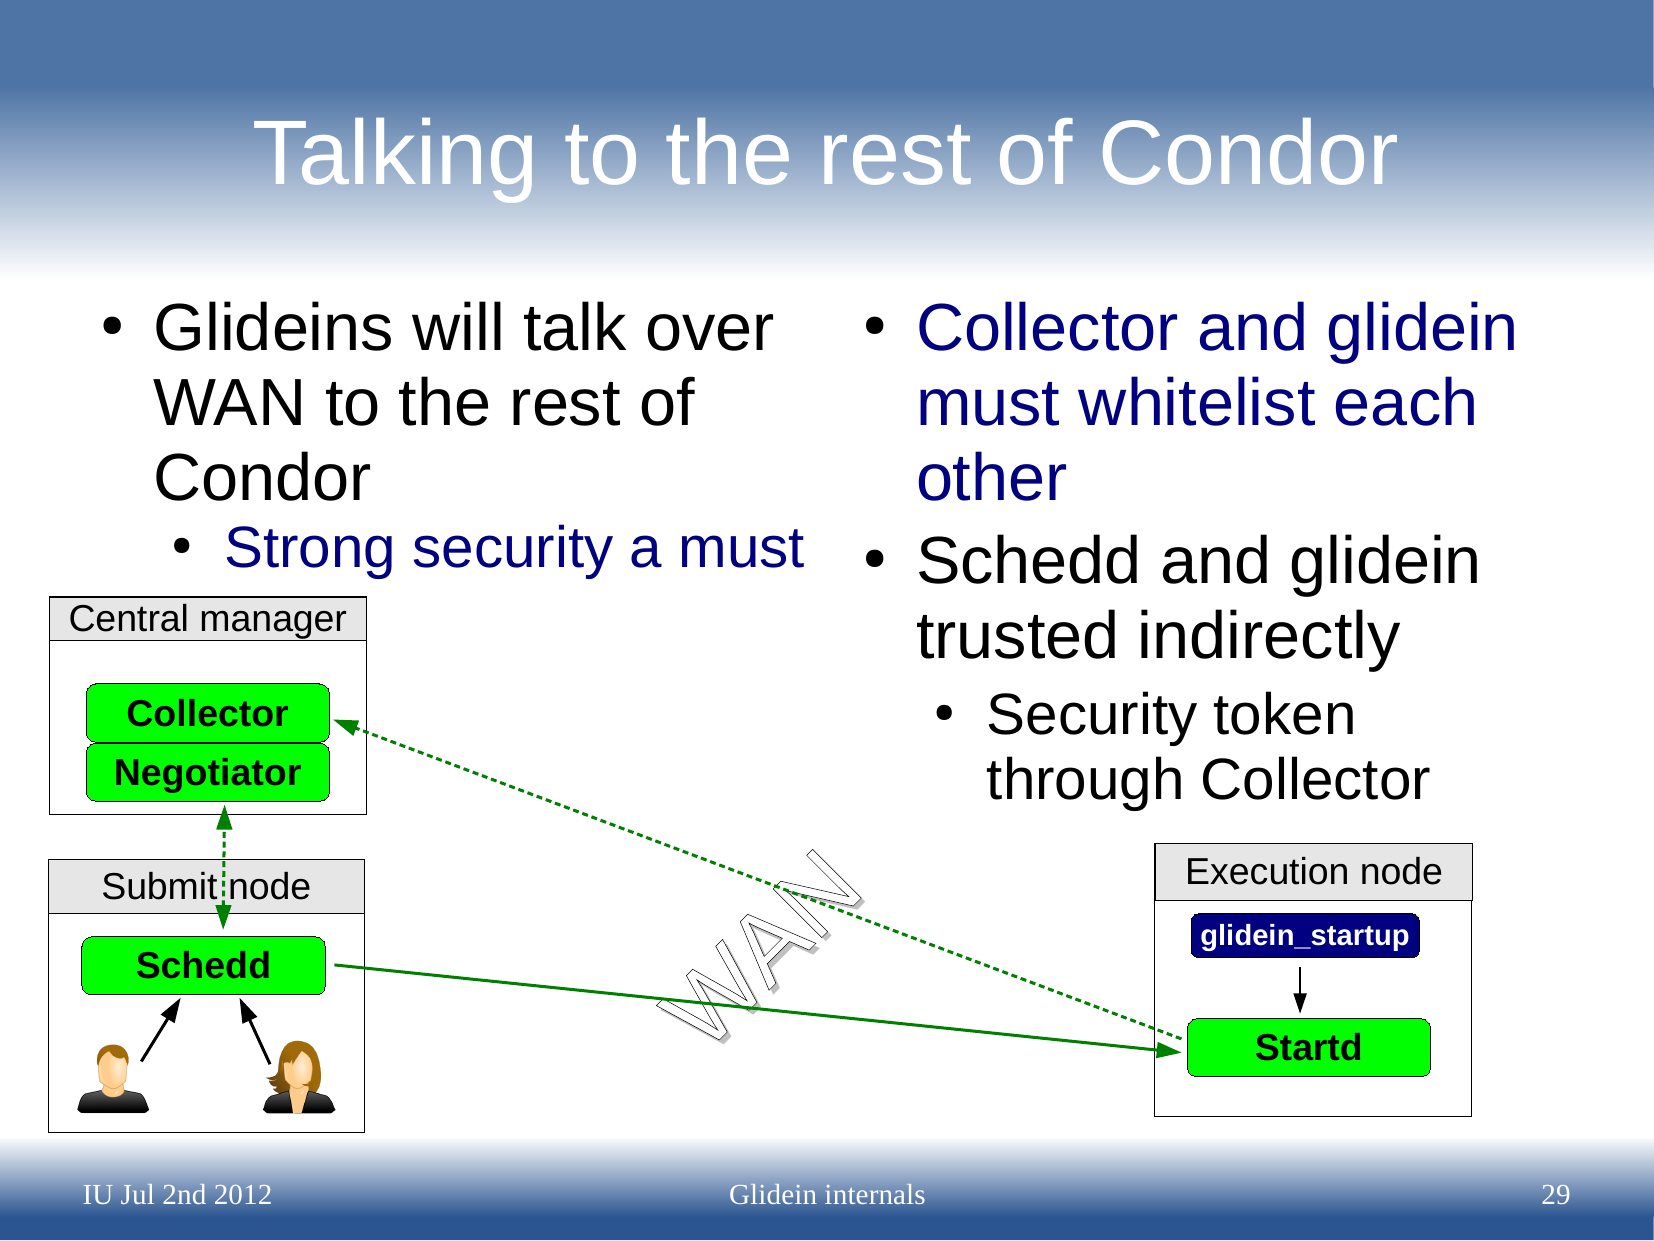

# Talking to the rest of Condor
Glideins will talk over WAN to the rest of Condor
Strong security a must
Collector and glidein must whitelist each other
Schedd and glidein trusted indirectly
Security token through Collector
Central manager
Collector
Negotiator
Execution node
Submit node
WAN
glidein_startup
Schedd
Startd
IU Jul 2nd 2012
Glidein internals
29